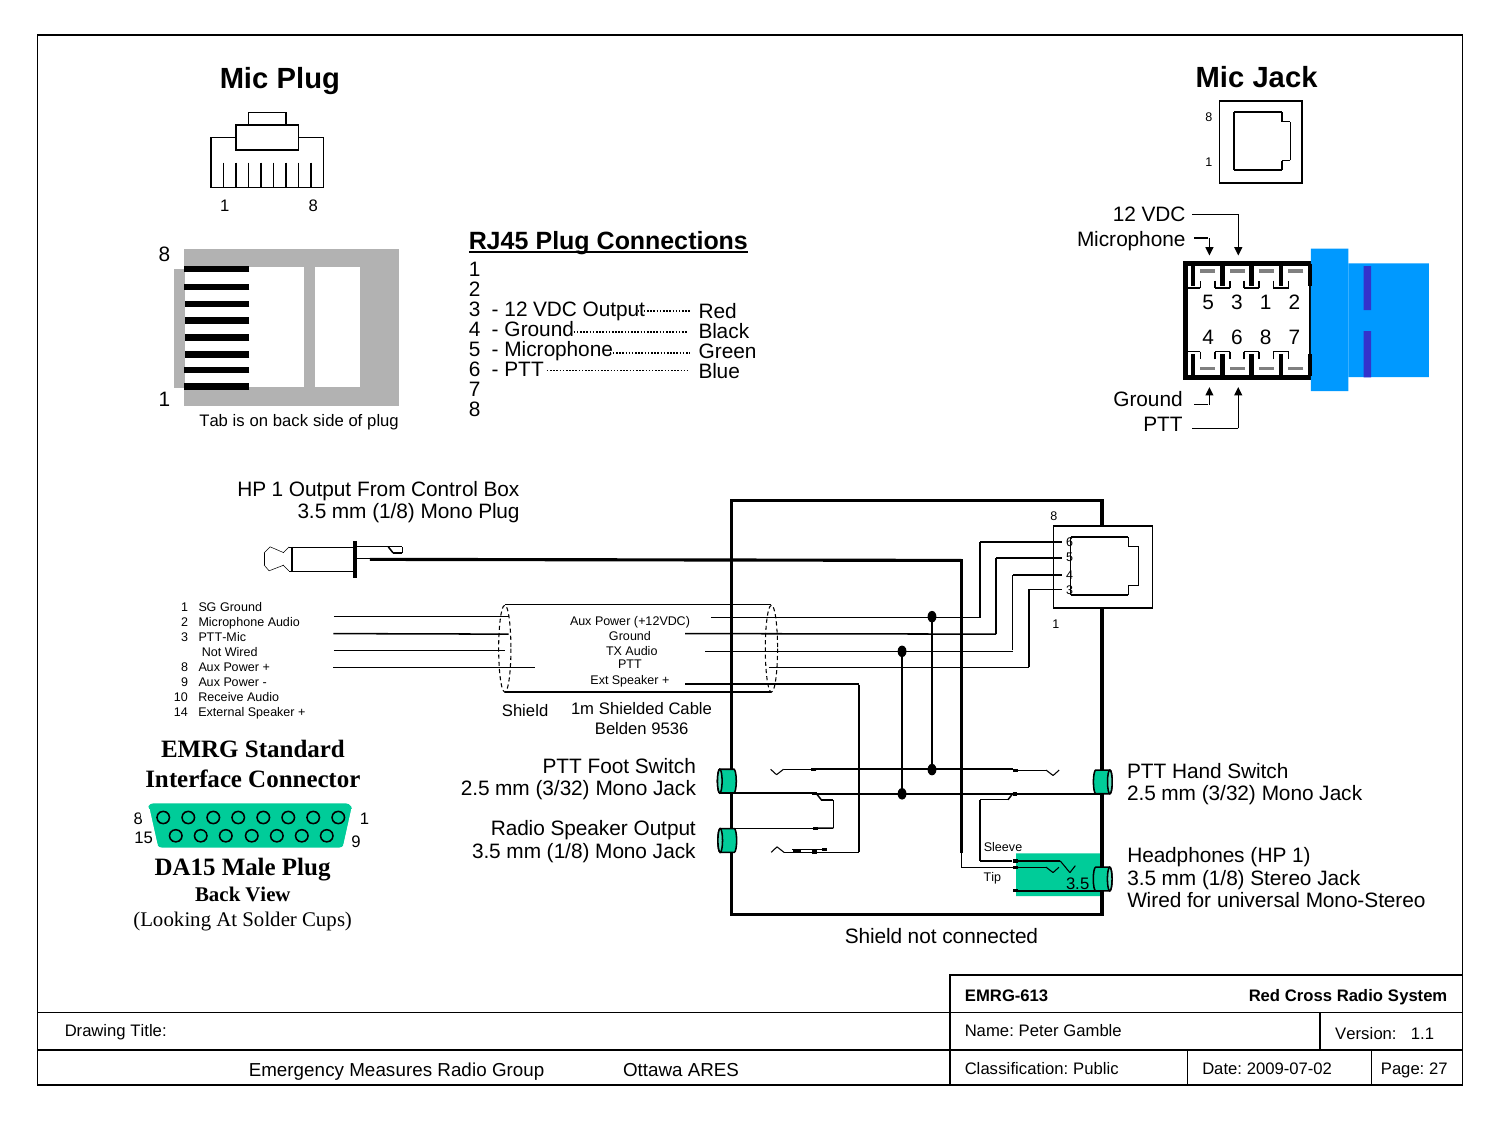

Mic Jack
Mic Plug
8
1
1
8
12 VDC
Microphone
5 3 1 2
4 6 8 7
Ground
PTT
RJ45 Plug Connections
8
1
2
3 - 12 VDC Output
4 - Ground
5 - Microphone
6 - PTT
7
8
Red
Black
Green
Blue
1
Tab is on back side of plug
HP 1 Output From Control Box
3.5 mm (1/8) Mono Plug
8
6
5
4
3
 1 SG Ground
 2 Microphone Audio
 3 PTT-Mic
 Not Wired
 8 Aux Power +
 9 Aux Power -
10 Receive Audio
14 External Speaker +
Aux Power (+12VDC)
Ground
 TX Audio
PTT
Ext Speaker +
1
1m Shielded Cable
Belden 9536
Shield
EMRG Standard Interface Connector
PTT Foot Switch
2.5 mm (3/32) Mono Jack
PTT Hand Switch
2.5 mm (3/32) Mono Jack
8
1
15
9
Radio Speaker Output
3.5 mm (1/8) Mono Jack
Sleeve
Headphones (HP 1)
3.5 mm (1/8) Stereo Jack
Wired for universal Mono-Stereo
DA15 Male Plug
Back View
(Looking At Solder Cups)
3.5
Tip
Shield not connected
Emergency Measures Radio Group Ottawa ARES
Page: